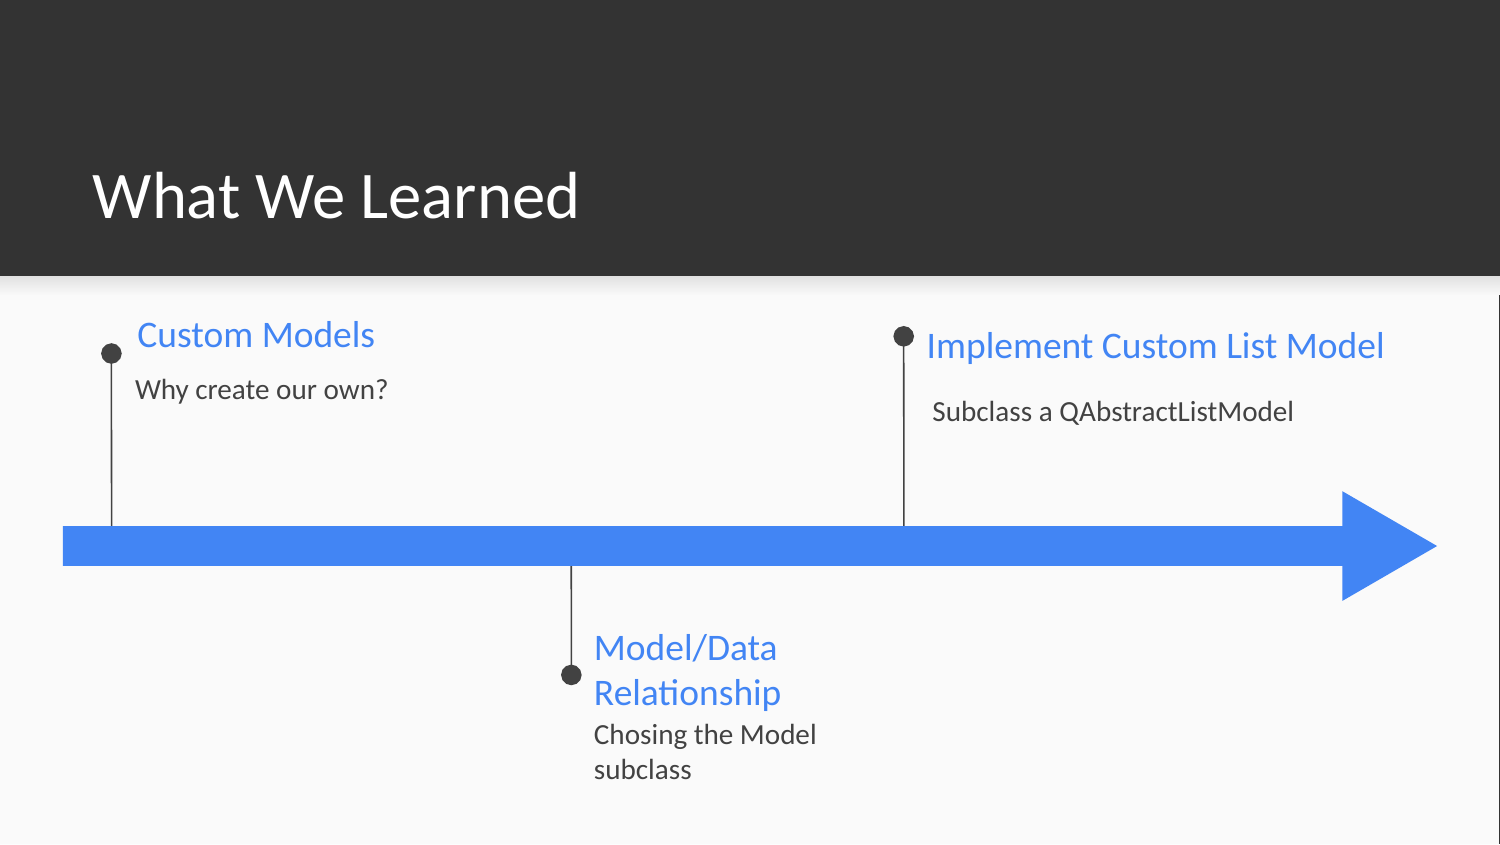

What We Learned
# Custom Models
Implement Custom List Model
Why create our own?
Subclass a QAbstractListModel
Model/Data Relationship
Chosing the Model subclass